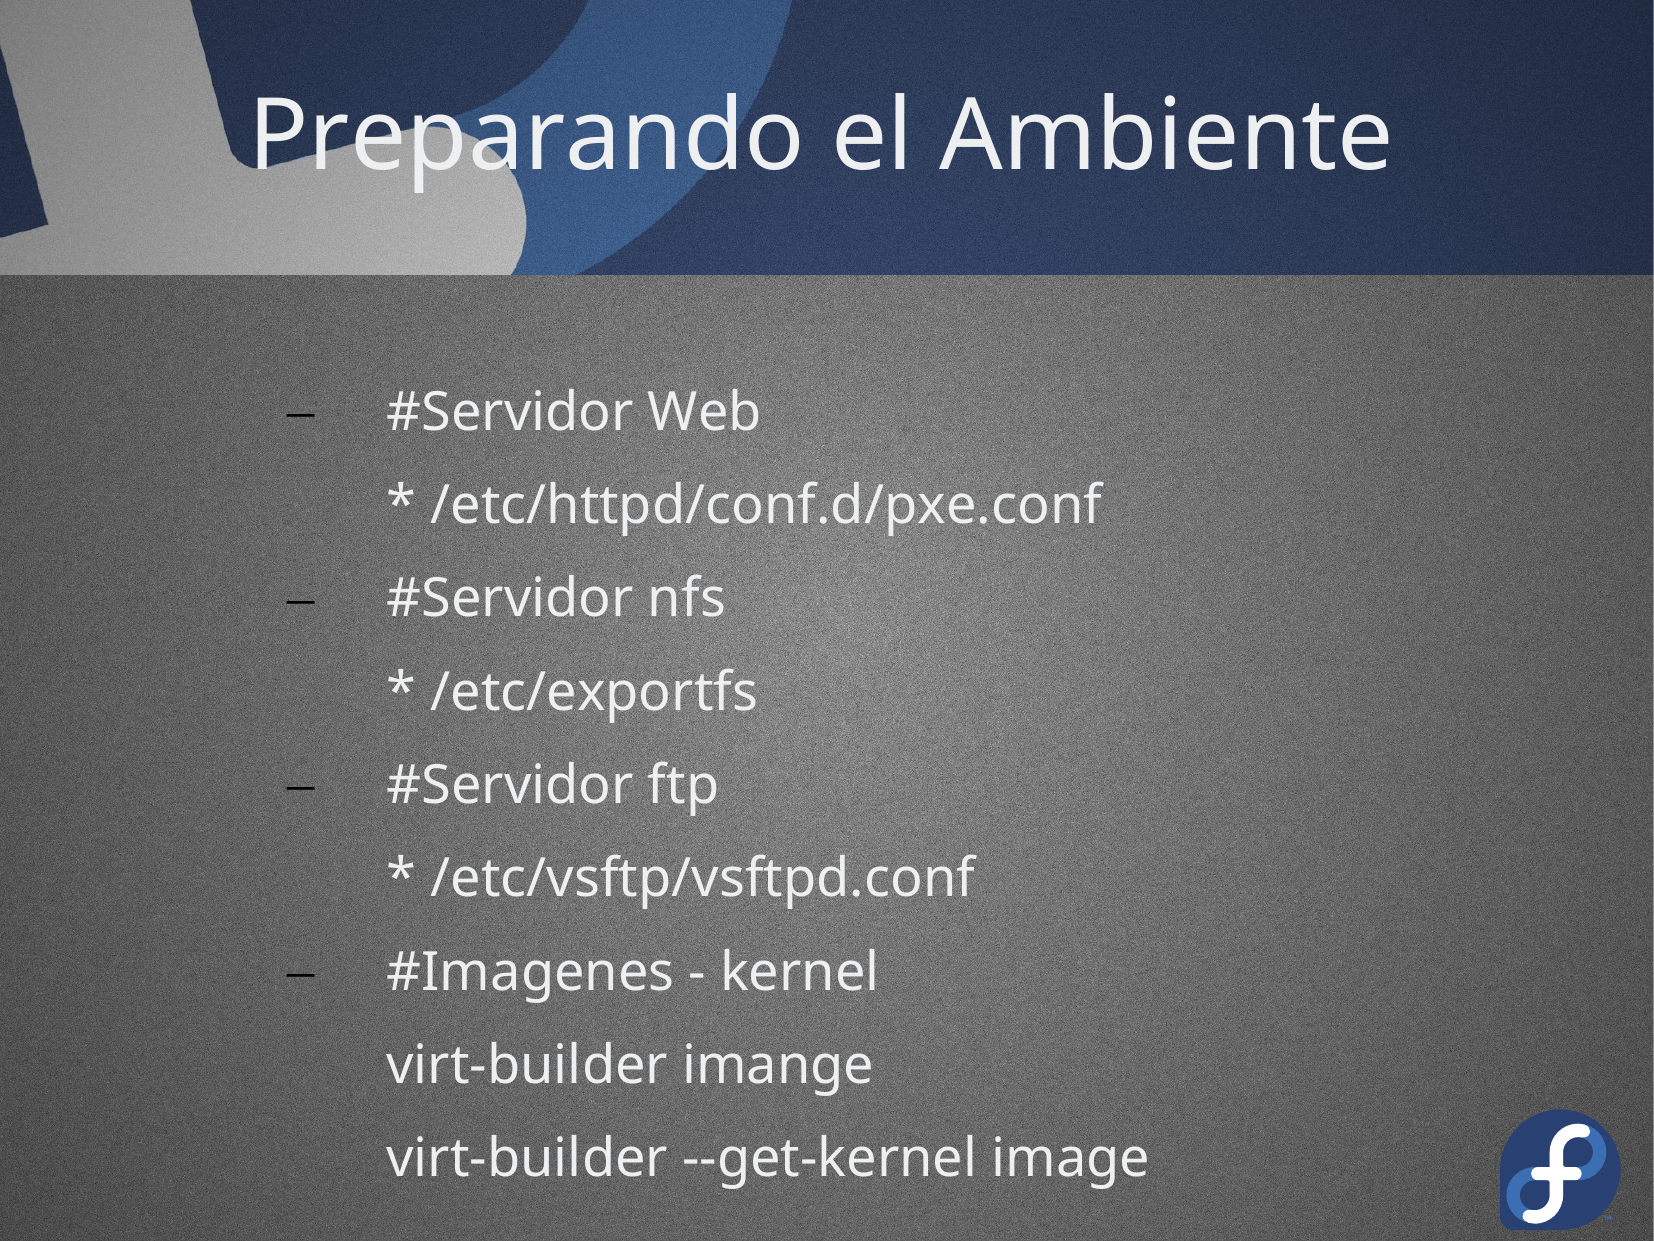

Preparando el Ambiente
#Servidor Web
* /etc/httpd/conf.d/pxe.conf
#Servidor nfs
* /etc/exportfs
#Servidor ftp
* /etc/vsftp/vsftpd.conf
#Imagenes - kernel
virt-builder imange
virt-builder --get-kernel image